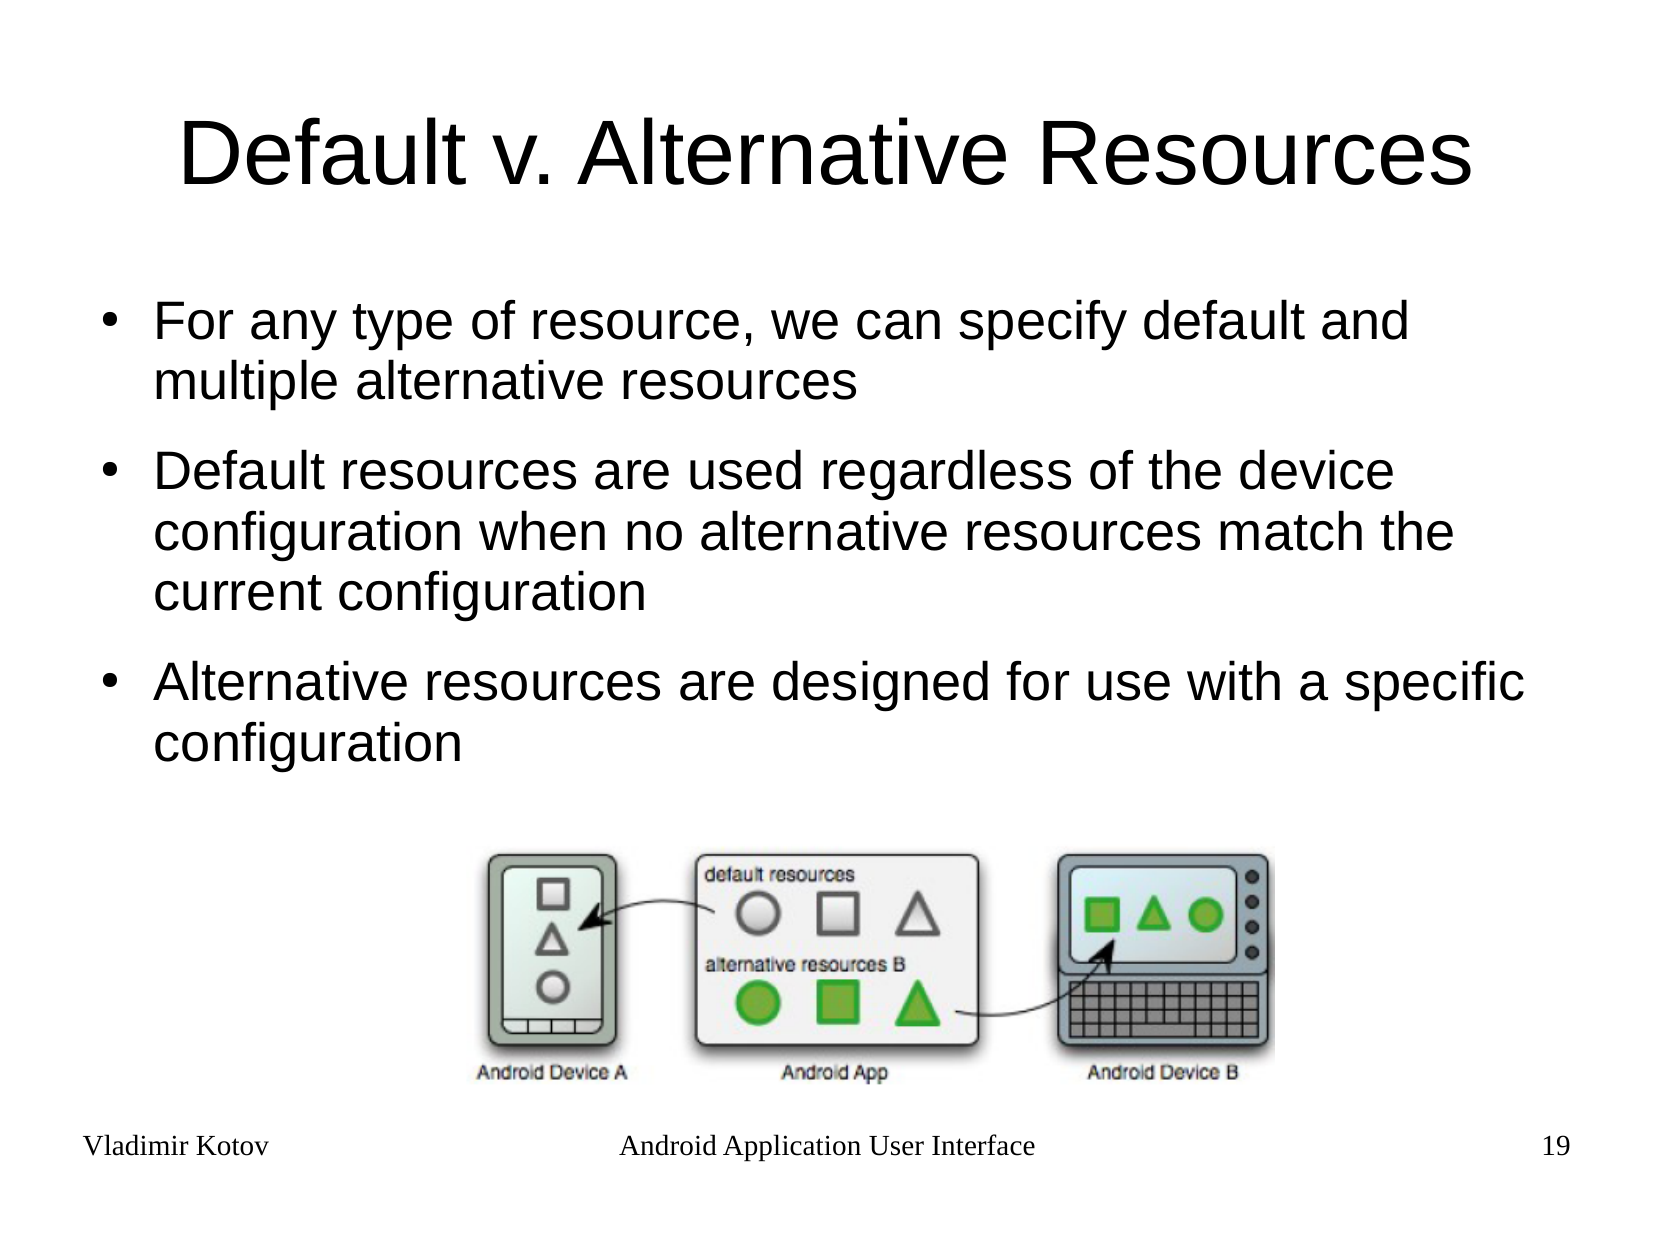

# Default v. Alternative Resources
For any type of resource, we can specify default and multiple alternative resources
Default resources are used regardless of the device configuration when no alternative resources match the current configuration
Alternative resources are designed for use with a specific configuration
Vladimir Kotov
Android Application User Interface
19